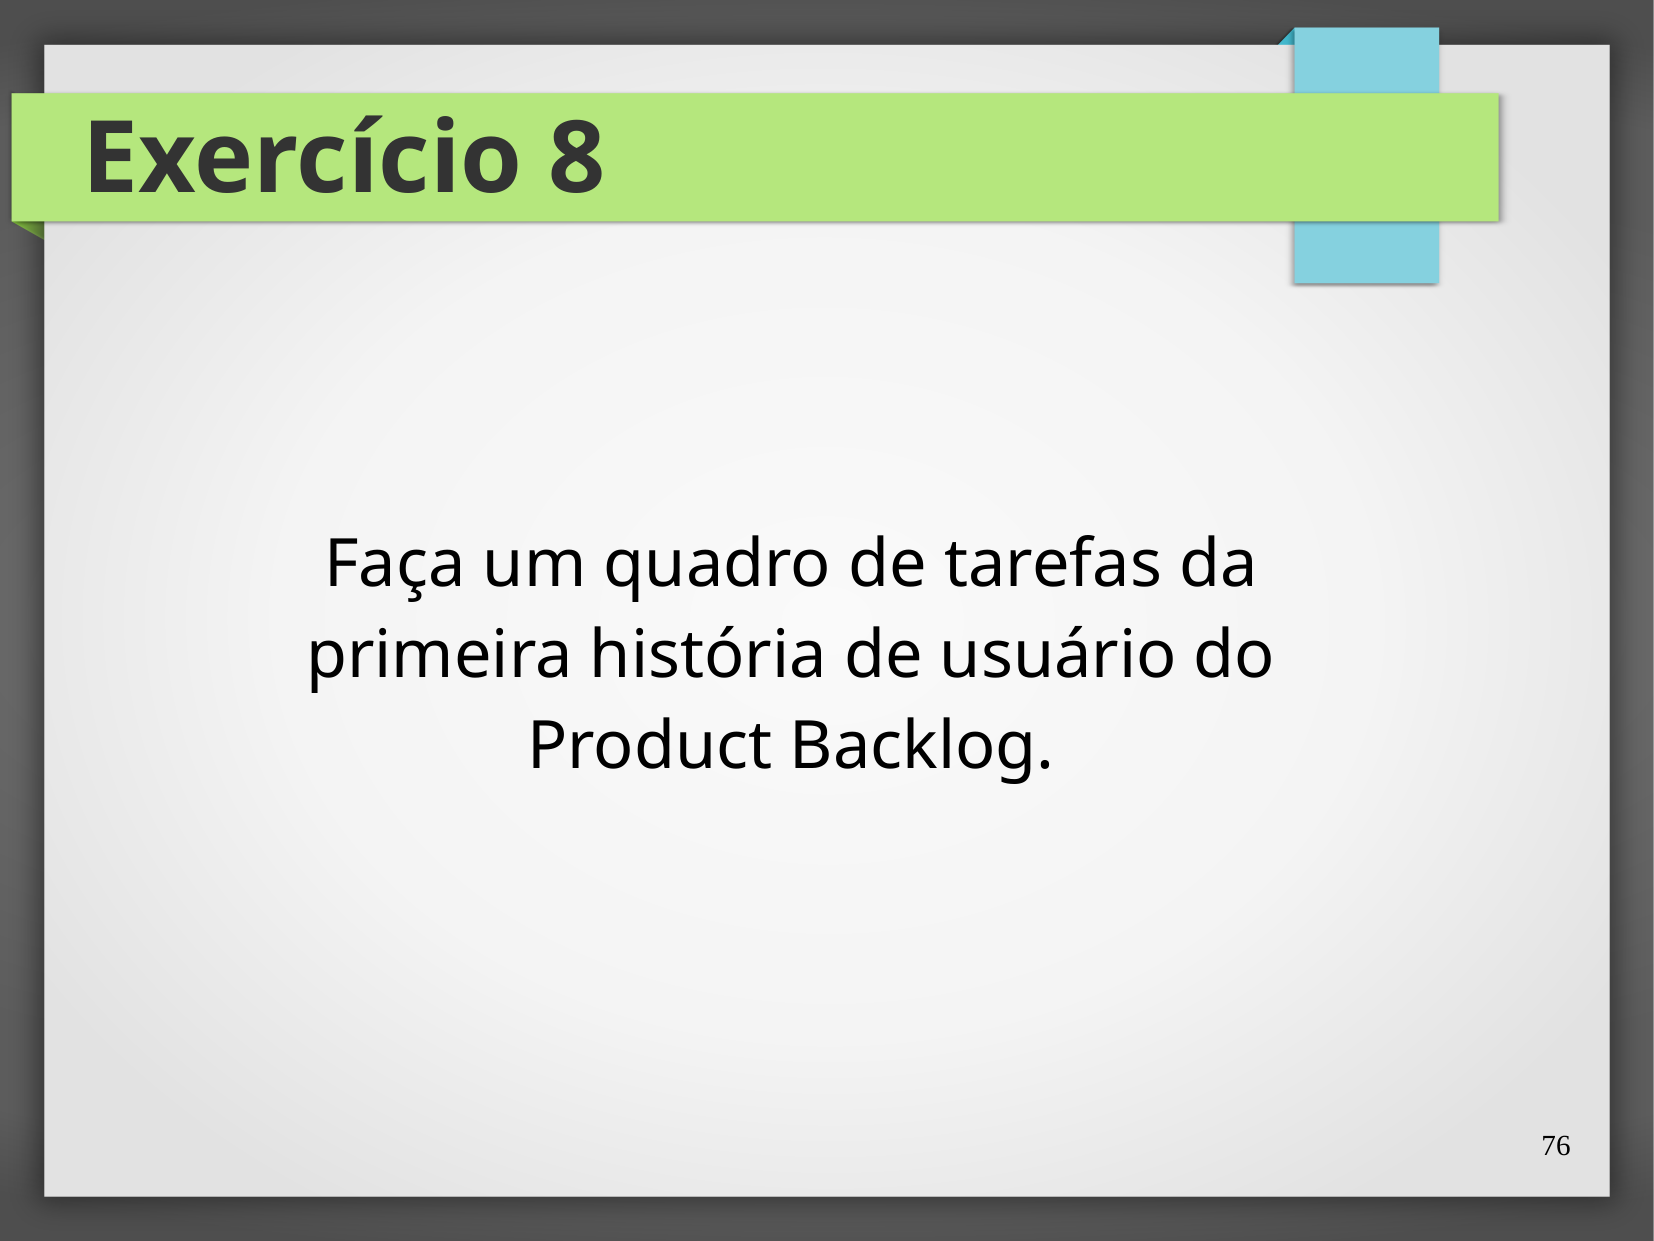

# Exercício 8
Faça um quadro de tarefas da primeira história de usuário do Product Backlog.
76